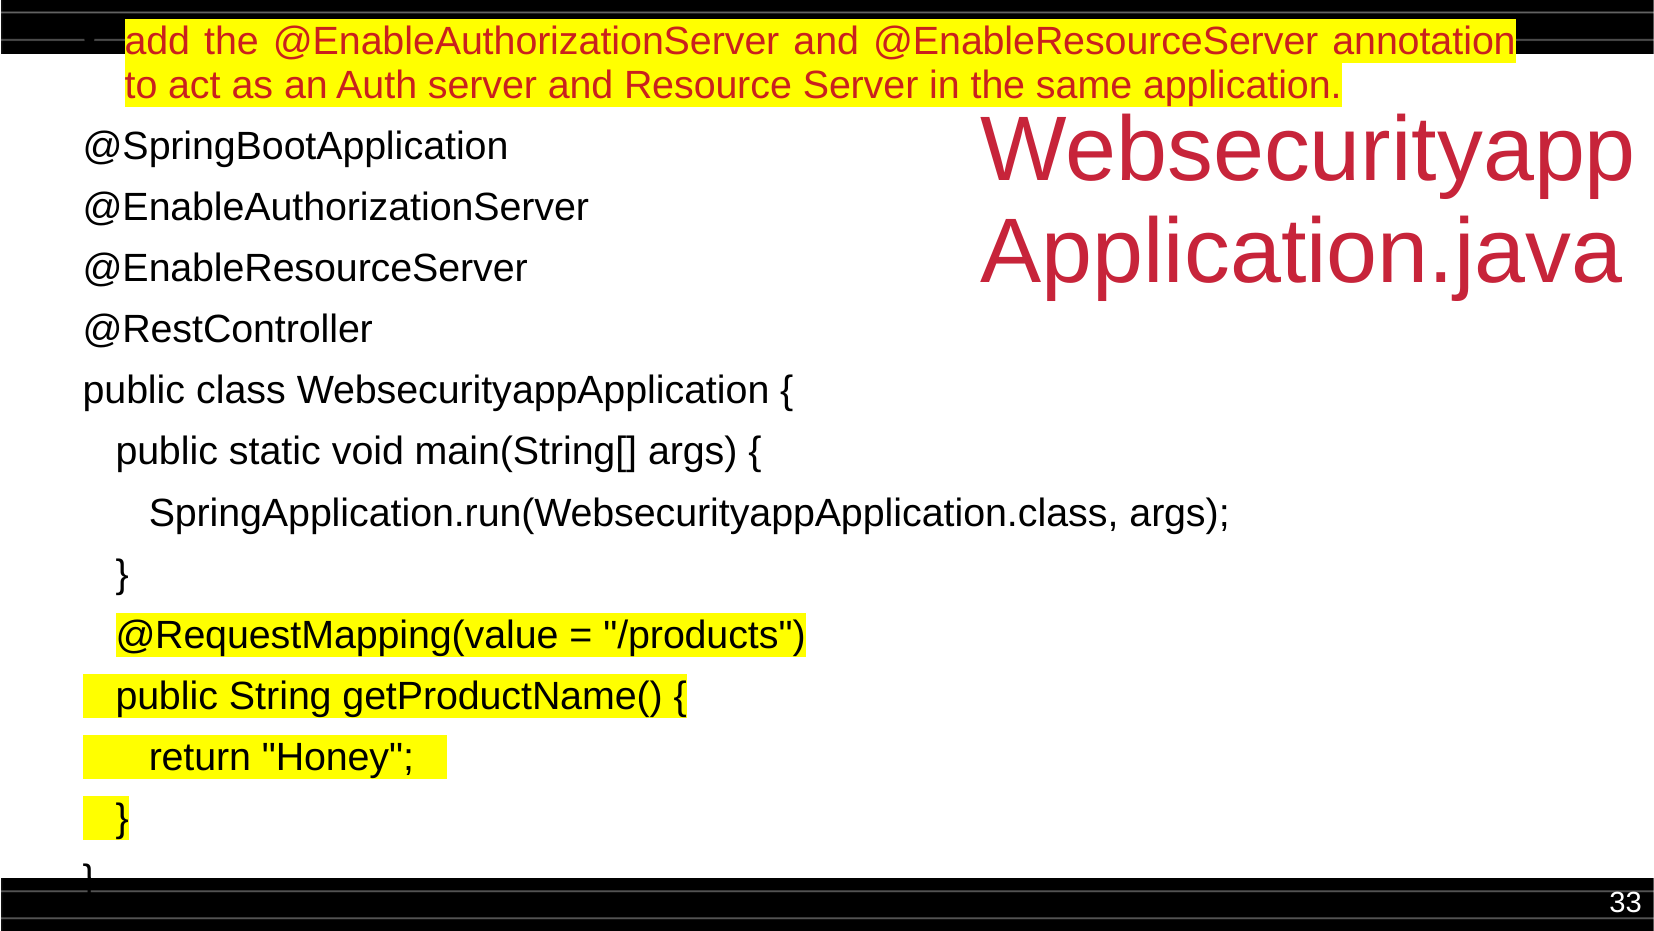

add the @EnableAuthorizationServer and @EnableResourceServer annotation to act as an Auth server and Resource Server in the same application.
@SpringBootApplication
@EnableAuthorizationServer
@EnableResourceServer
@RestController
public class WebsecurityappApplication {
 public static void main(String[] args) {
 SpringApplication.run(WebsecurityappApplication.class, args);
 }
 @RequestMapping(value = "/products")
 public String getProductName() {
 return "Honey";
 }
}
# WebsecurityappApplication.java